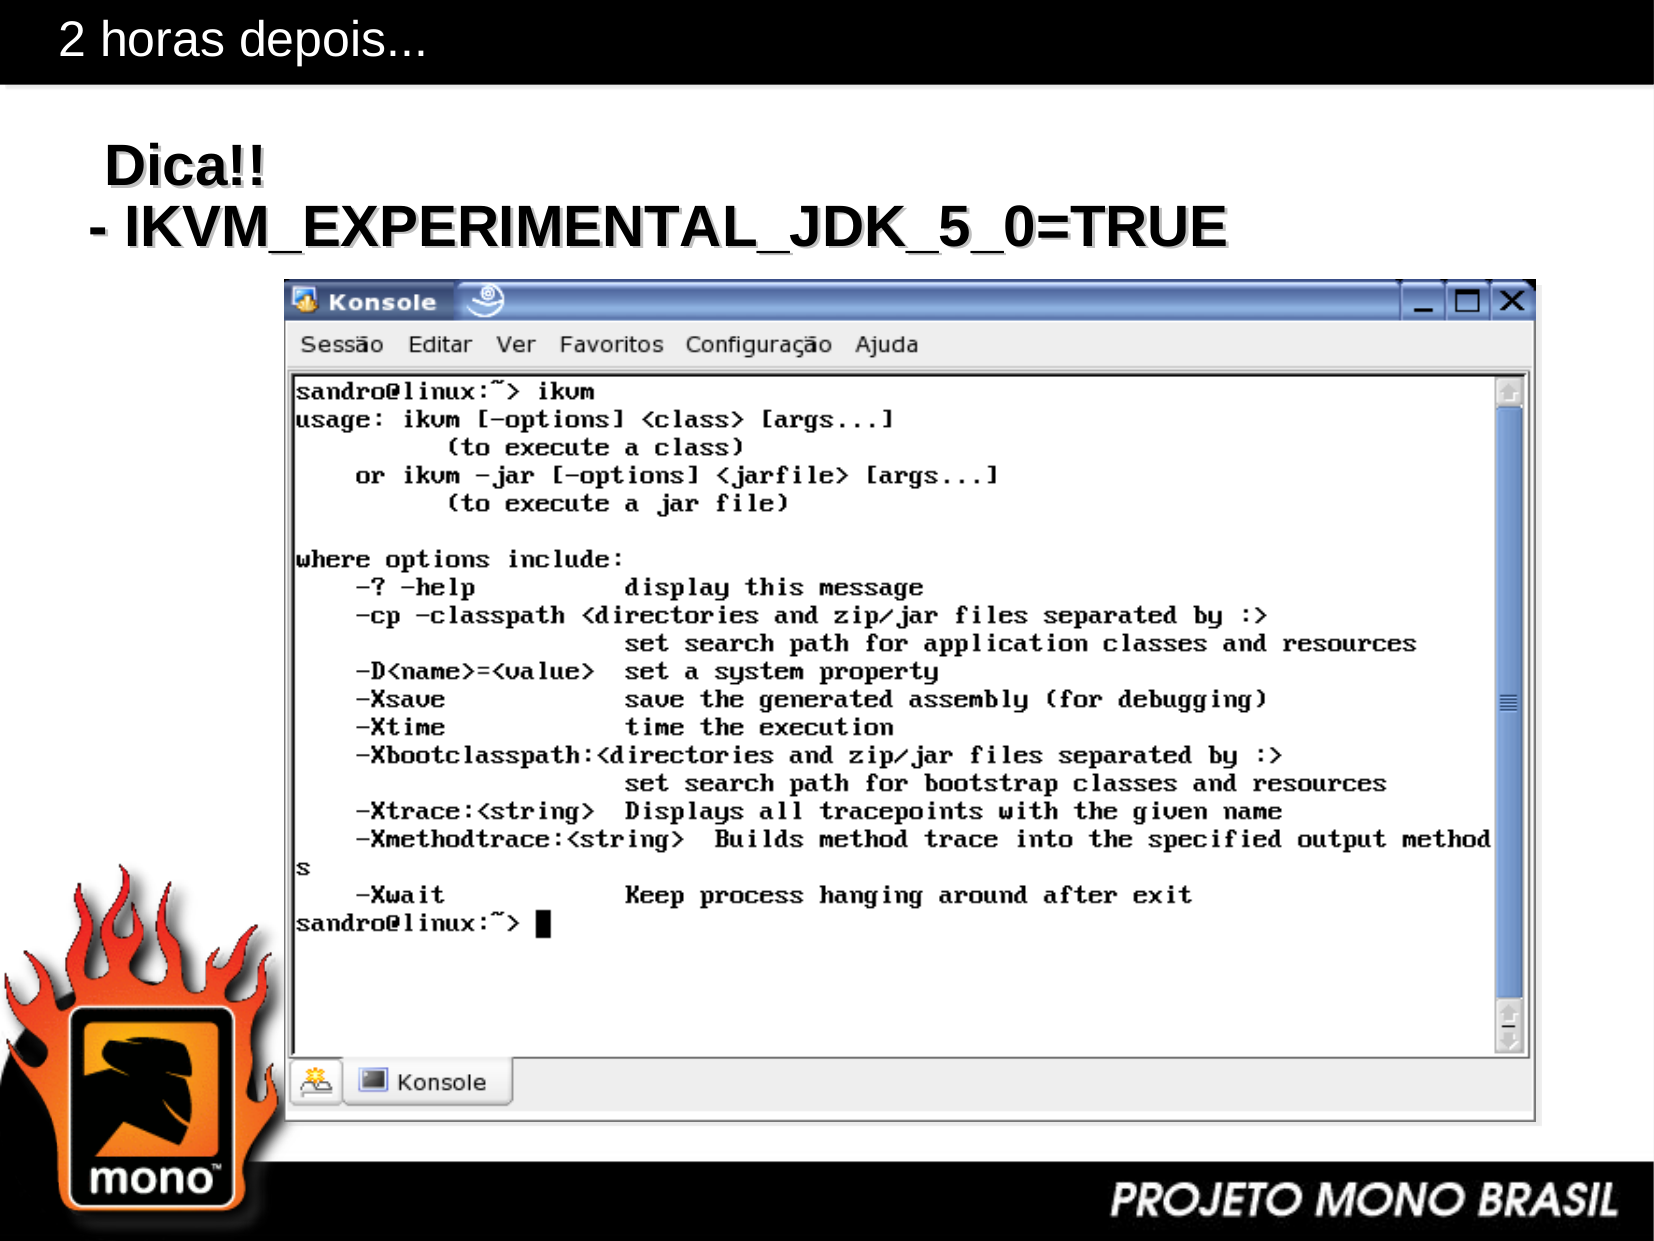

# 2 horas depois...
 Dica!!
- IKVM_EXPERIMENTAL_JDK_5_0=TRUE